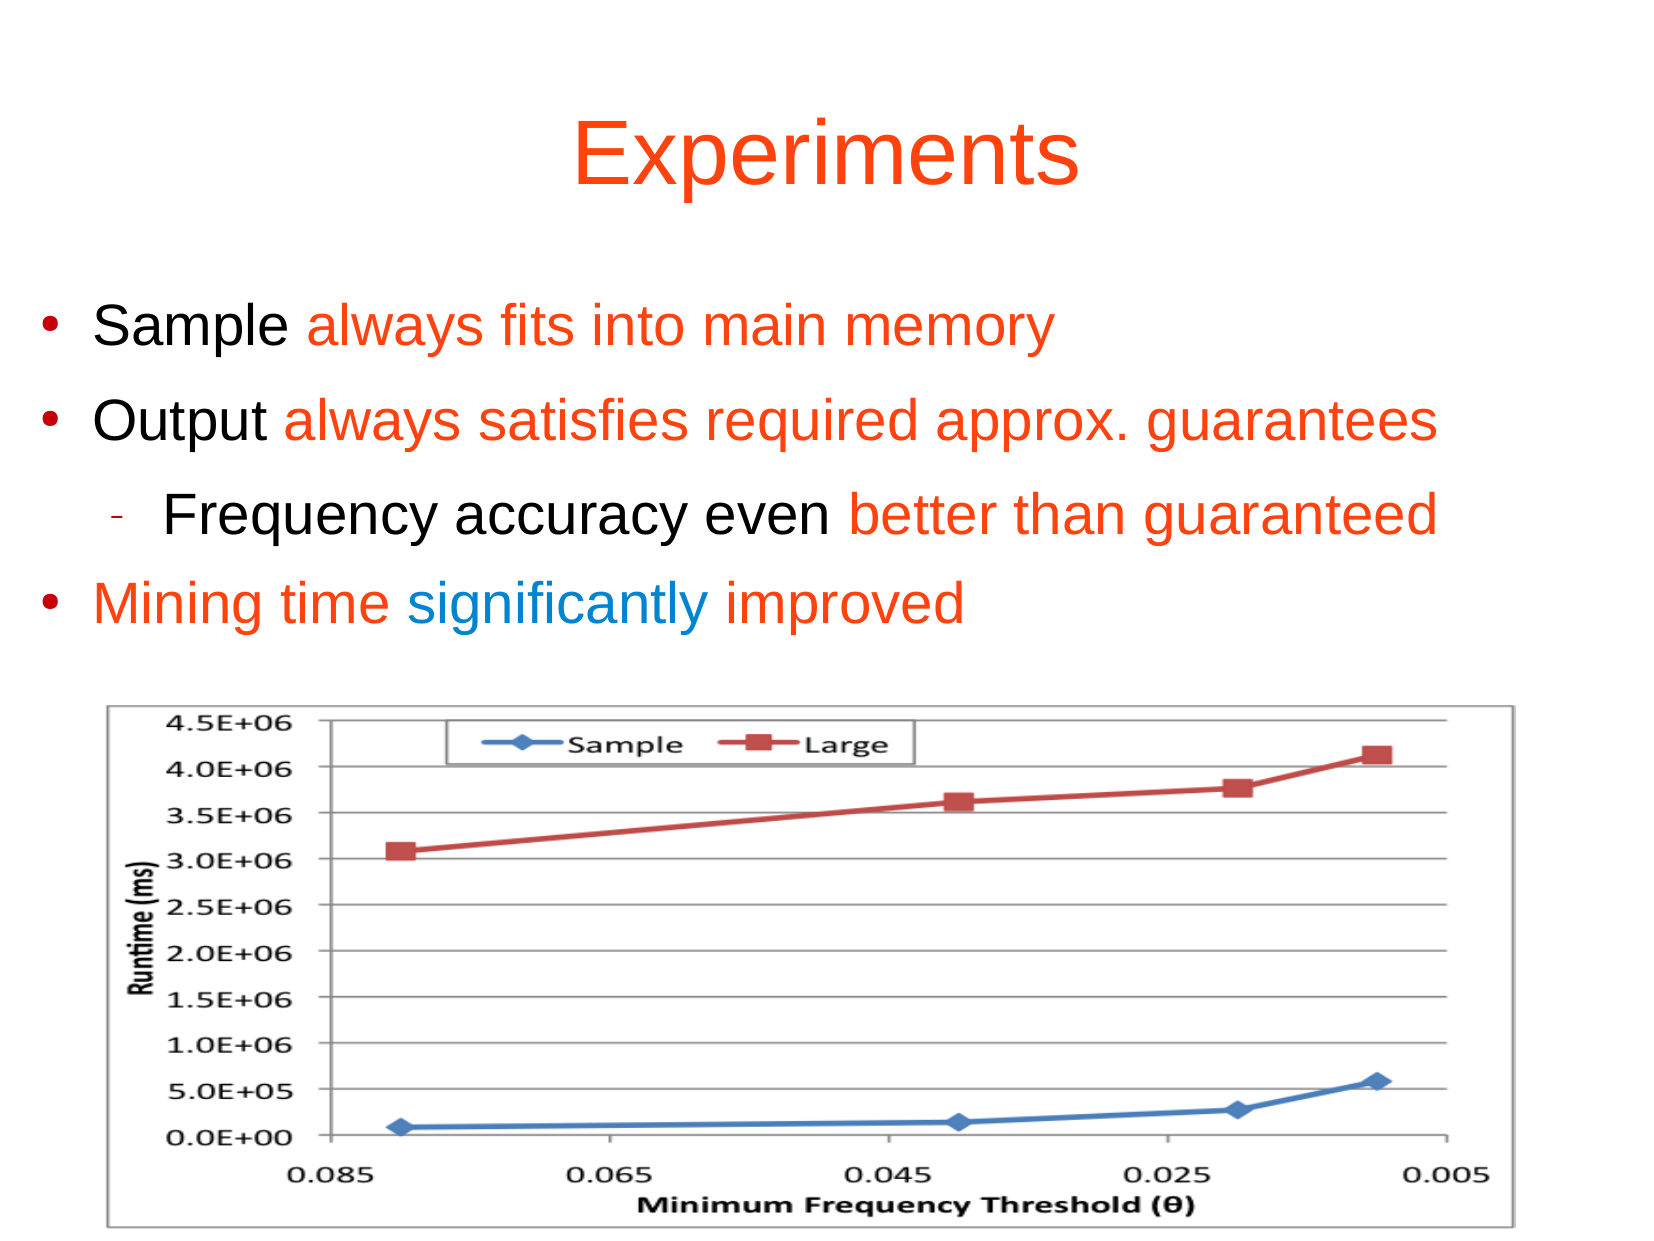

# Experiments
Sample always fits into main memory
Output always satisfies required approx. guarantees
Frequency accuracy even better than guaranteed
Mining time significantly improved